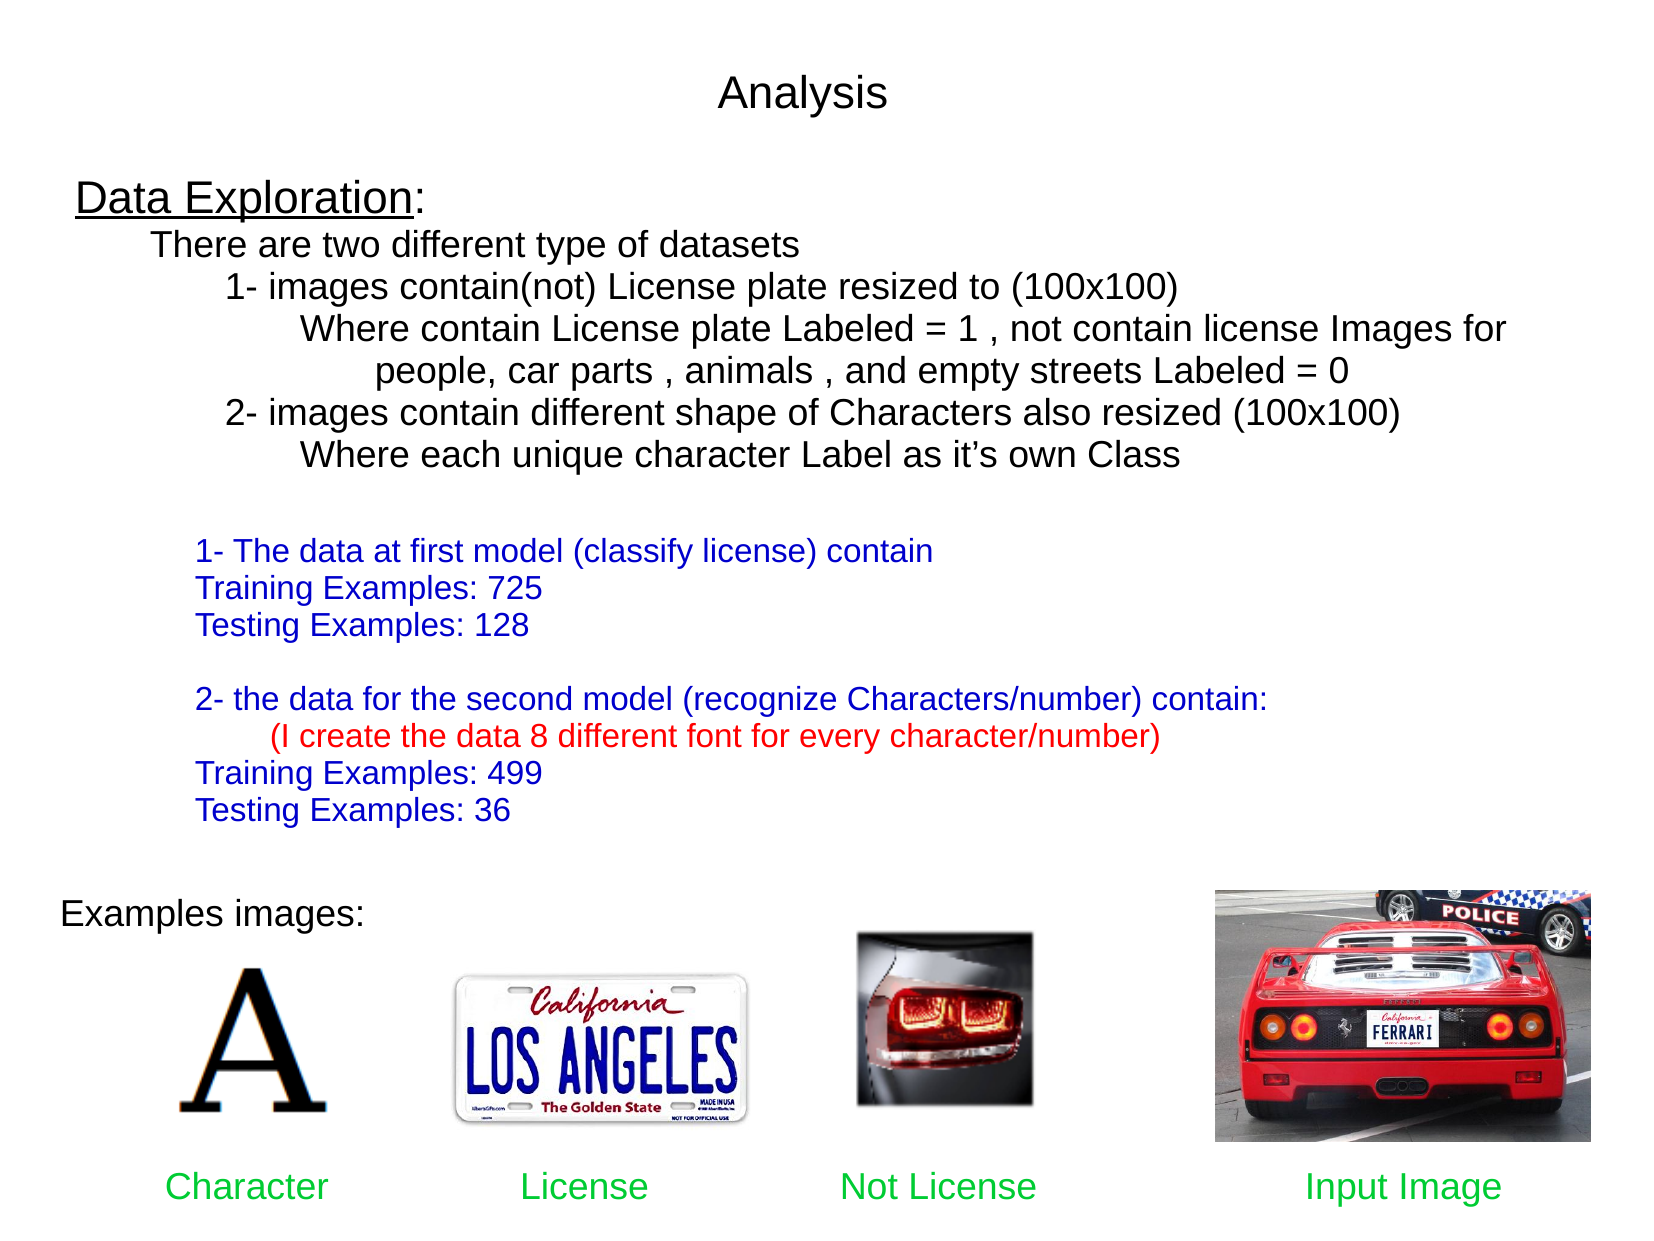

Analysis
Data Exploration:
	There are two different type of datasets
		1- images contain(not) License plate resized to (100x100)
			Where contain License plate Labeled = 1 , not contain license Images for 					people, car parts , animals , and empty streets Labeled = 0
		2- images contain different shape of Characters also resized (100x100)
			Where each unique character Label as it’s own Class
1- The data at first model (classify license) contain
Training Examples: 725
Testing Examples: 128
2- the data for the second model (recognize Characters/number) contain:
	(I create the data 8 different font for every character/number)
Training Examples: 499
Testing Examples: 36
Examples images:
Character
 License
Not License
Input Image